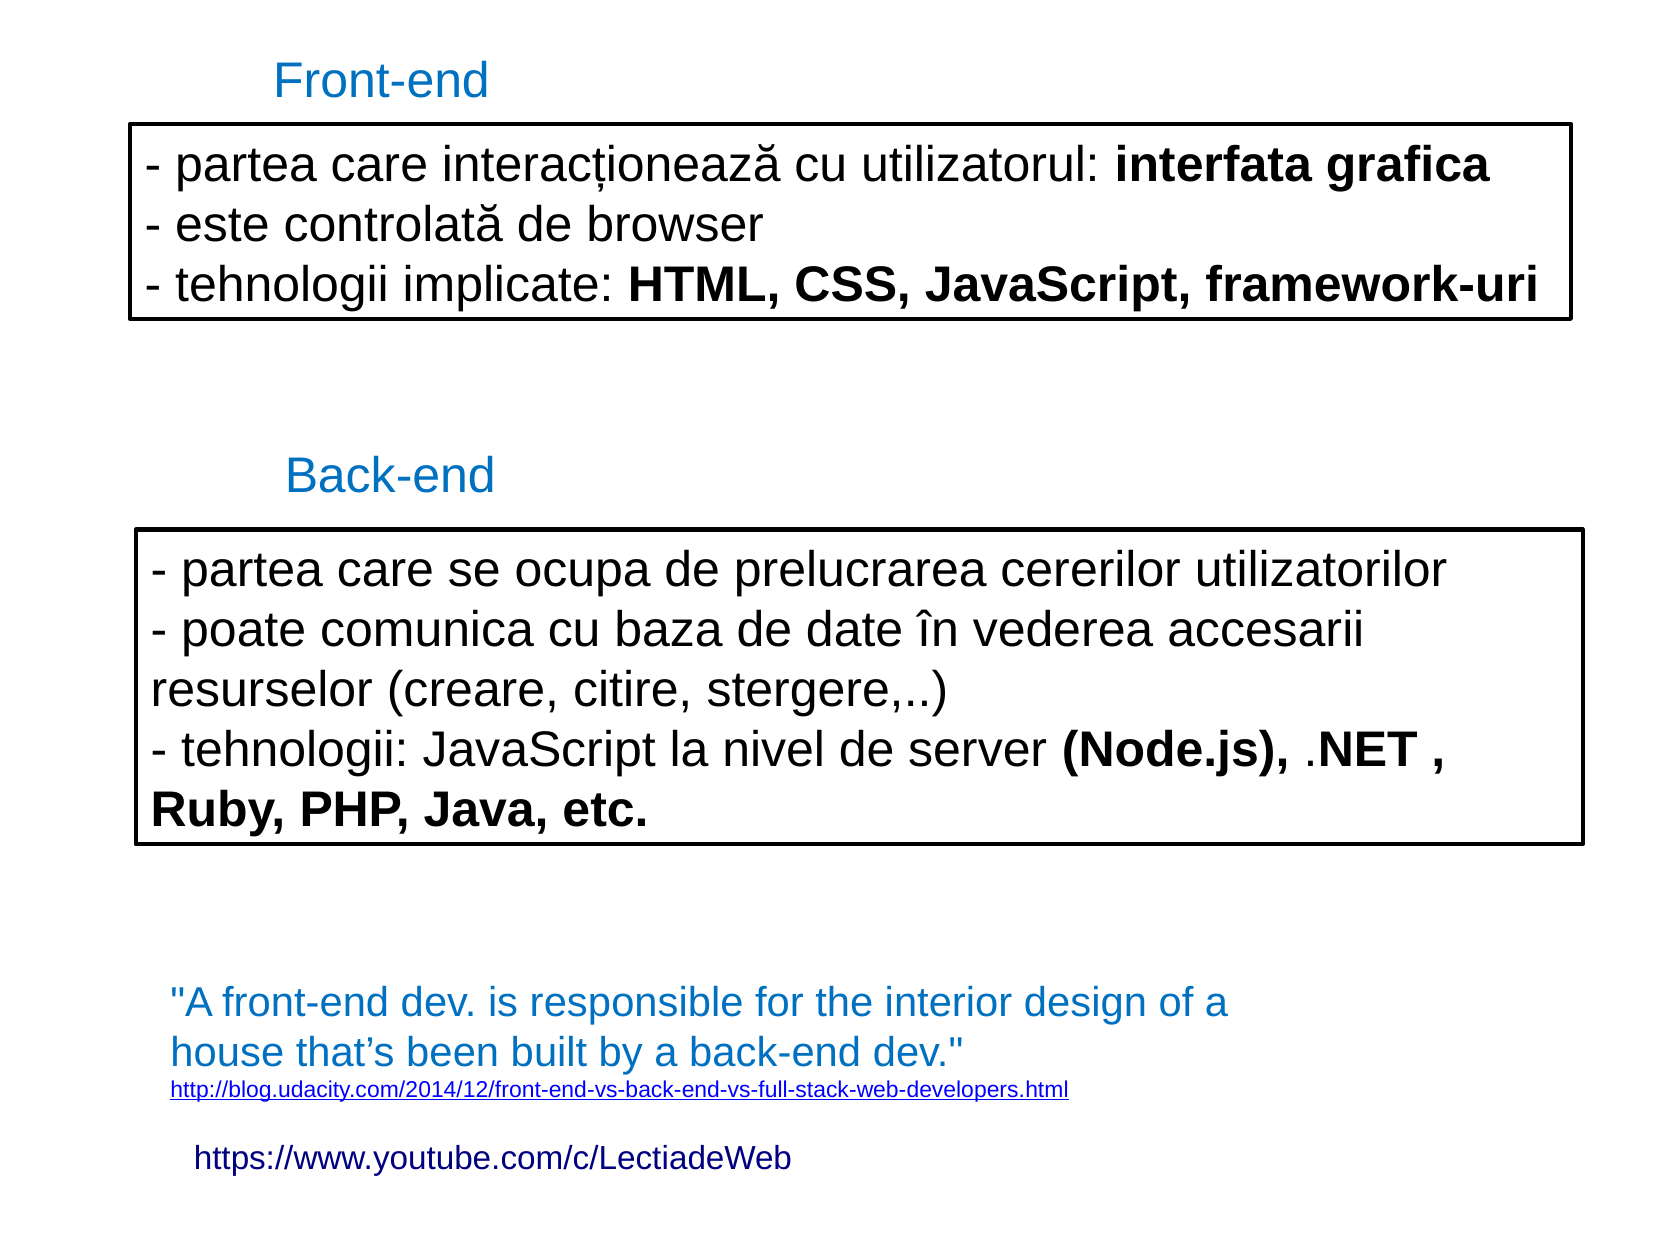

Front-end
- partea care interacționează cu utilizatorul: interfata grafica
- este controlată de browser
- tehnologii implicate: HTML, CSS, JavaScript, framework-uri
Back-end
- partea care se ocupa de prelucrarea cererilor utilizatorilor
- poate comunica cu baza de date în vederea accesarii resurselor (creare, citire, stergere,..)
- tehnologii: JavaScript la nivel de server (Node.js), .NET , Ruby, PHP, Java, etc.
"A front-end dev. is responsible for the interior design of a house that’s been built by a back-end dev."
http://blog.udacity.com/2014/12/front-end-vs-back-end-vs-full-stack-web-developers.html
https://www.youtube.com/c/LectiadeWeb